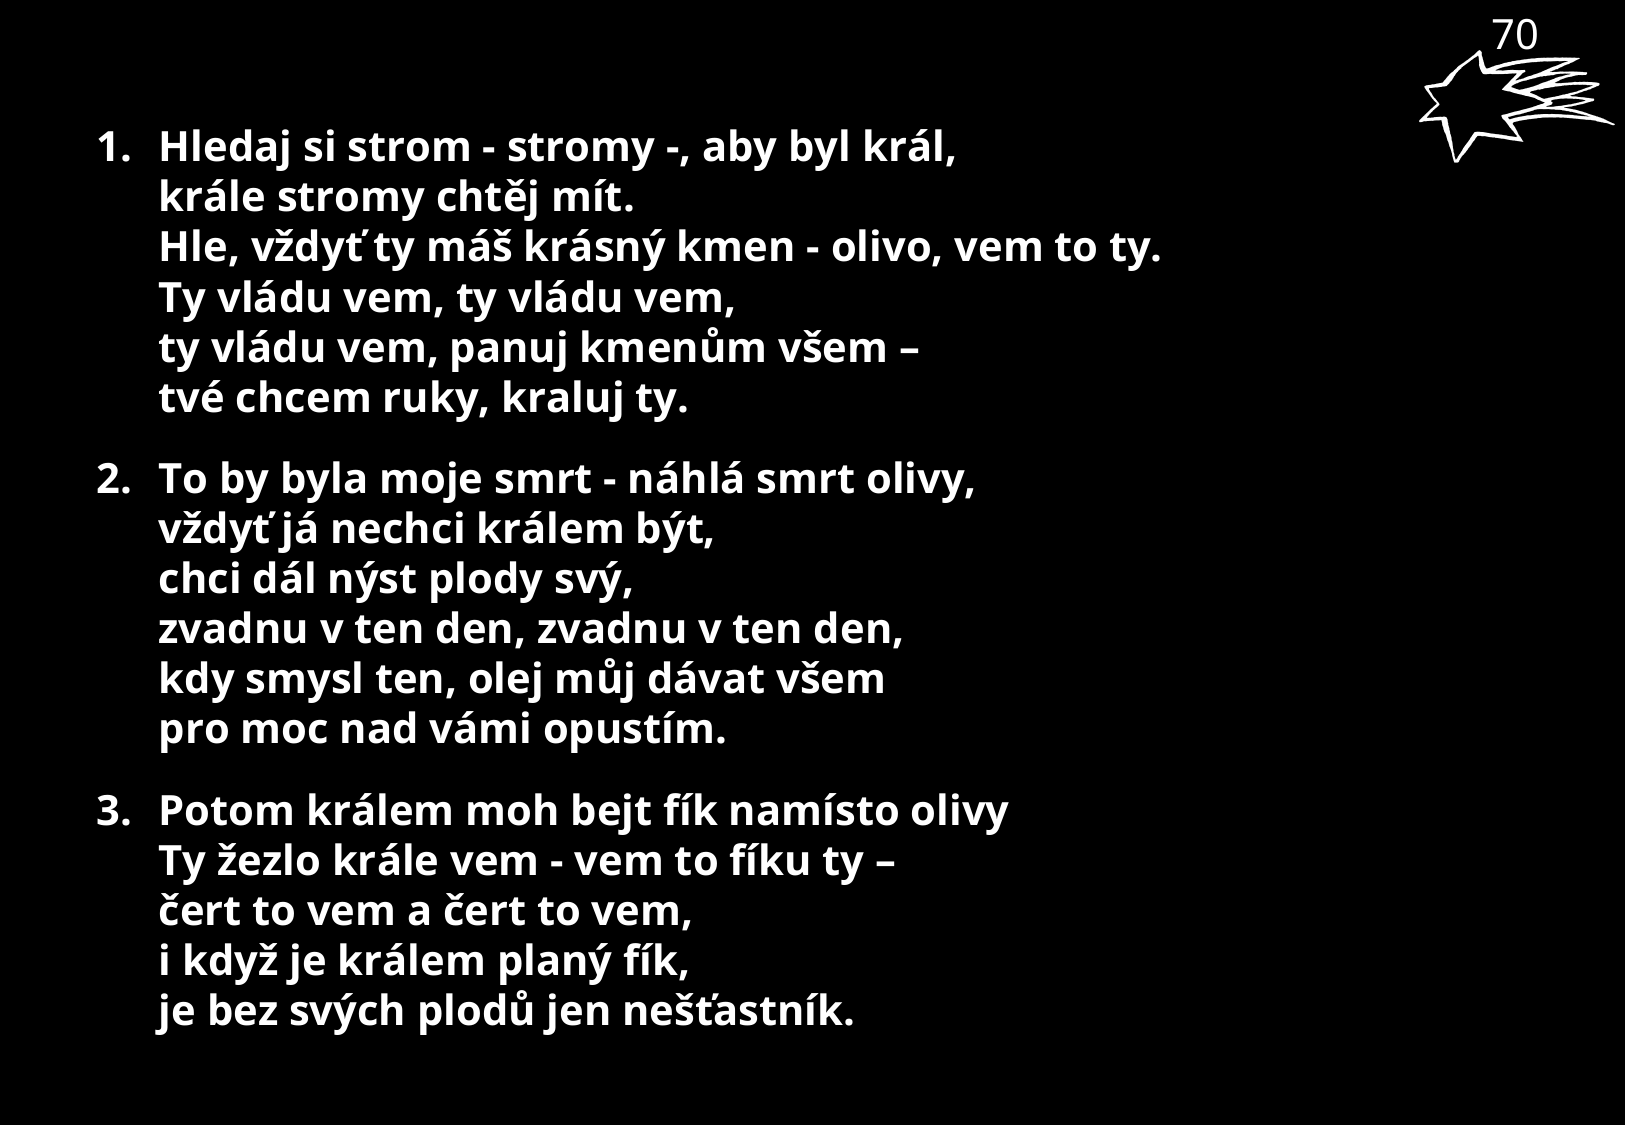

70
# 1. 	Hledaj si strom - stromy -, aby byl král, krále stromy chtěj mít. Hle, vždyť ty máš krásný kmen - olivo, vem to ty. Ty vládu vem, ty vládu vem, ty vládu vem, panuj kmenům všem – tvé chcem ruky, kraluj ty.
2. 	To by byla moje smrt - náhlá smrt olivy,
vždyť já nechci králem být,
chci dál nýst plody svý,
zvadnu v ten den, zvadnu v ten den,
kdy smysl ten, olej můj dávat všem
pro moc nad vámi opustím.
3. 	Potom králem moh bejt fík namísto olivy
Ty žezlo krále vem - vem to fíku ty –
čert to vem a čert to vem,
i když je králem planý fík,
je bez svých plodů jen nešťastník.